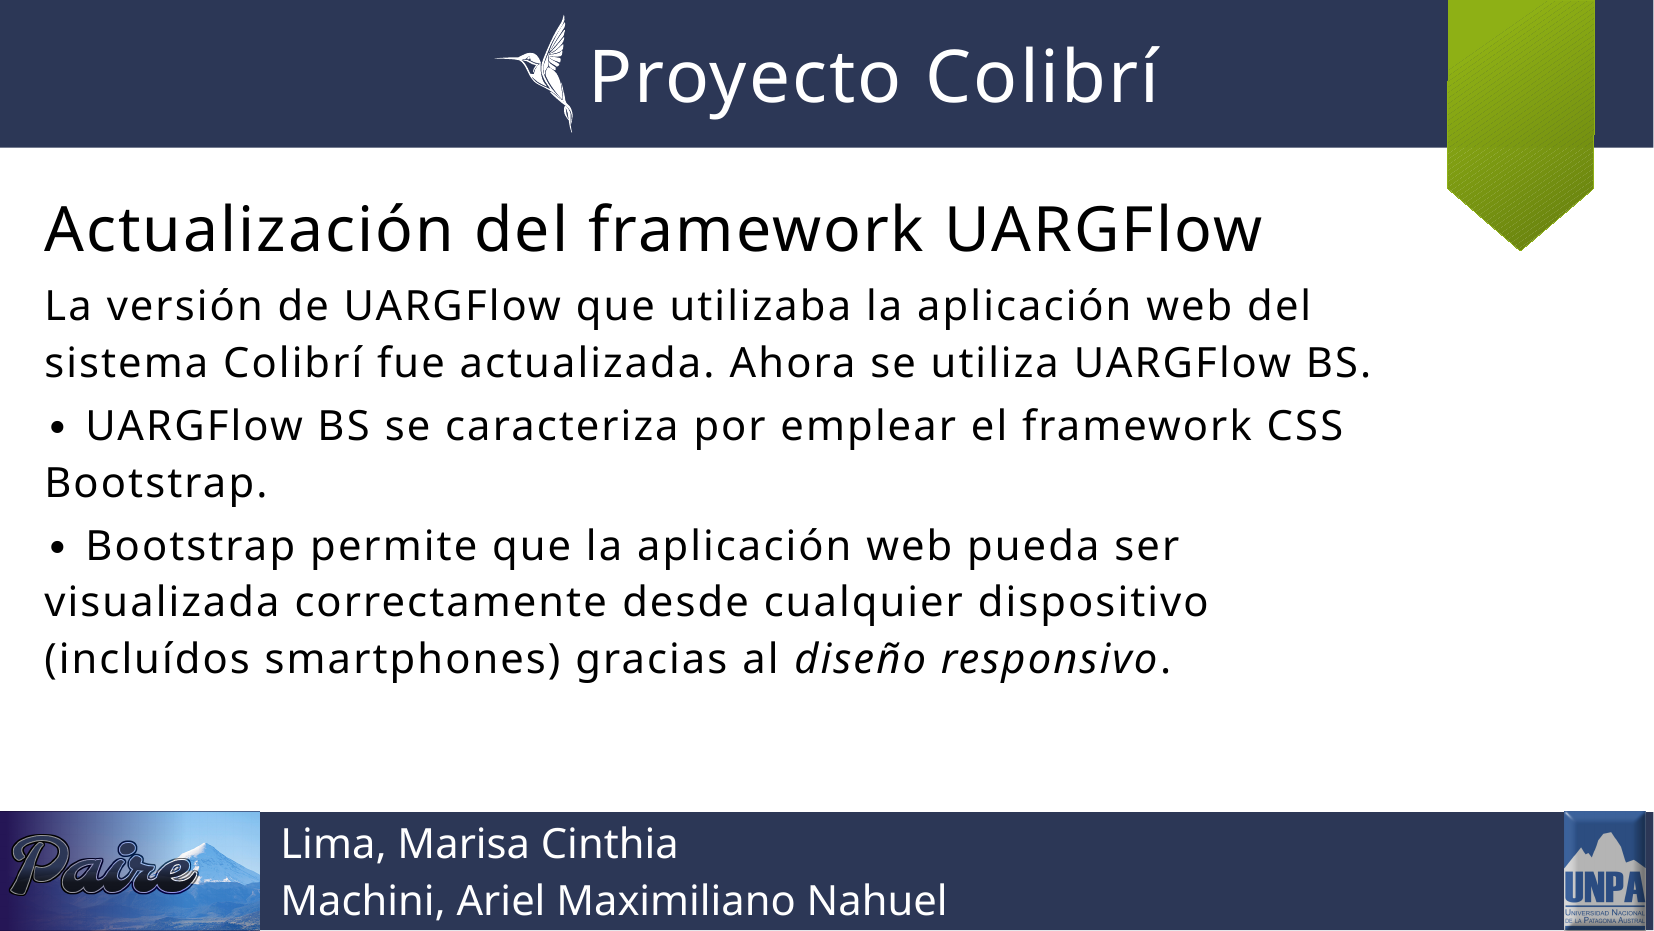

Proyecto Colibrí
Actualización del framework UARGFlow
La versión de UARGFlow que utilizaba la aplicación web del
sistema Colibrí fue actualizada. Ahora se utiliza UARGFlow BS.
∙ UARGFlow BS se caracteriza por emplear el framework CSS
Bootstrap.
∙ Bootstrap permite que la aplicación web pueda ser
visualizada correctamente desde cualquier dispositivo
(incluídos smartphones) gracias al diseño responsivo.
Lima, Marisa Cinthia
Machini, Ariel Maximiliano Nahuel